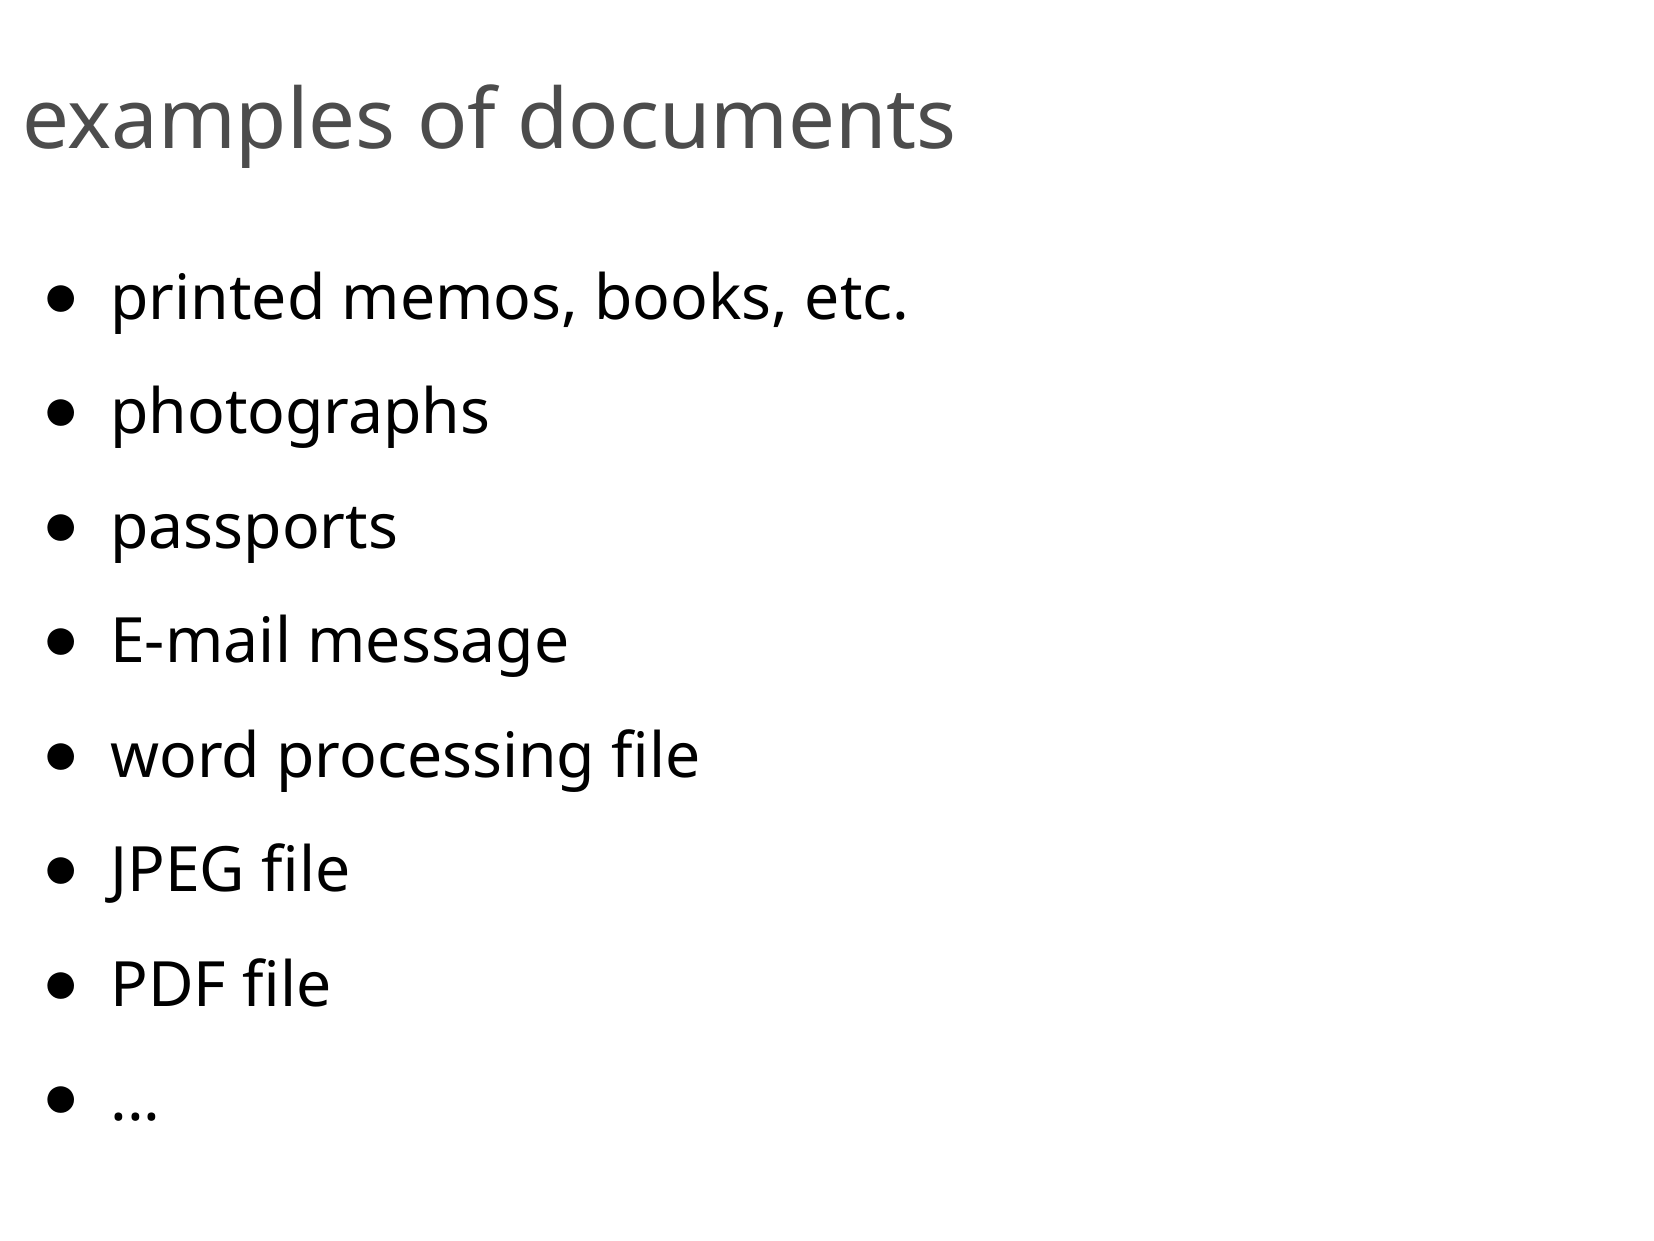

# examples of documents
printed memos, books, etc.
photographs
passports
E-mail message
word processing file
JPEG file
PDF file
...